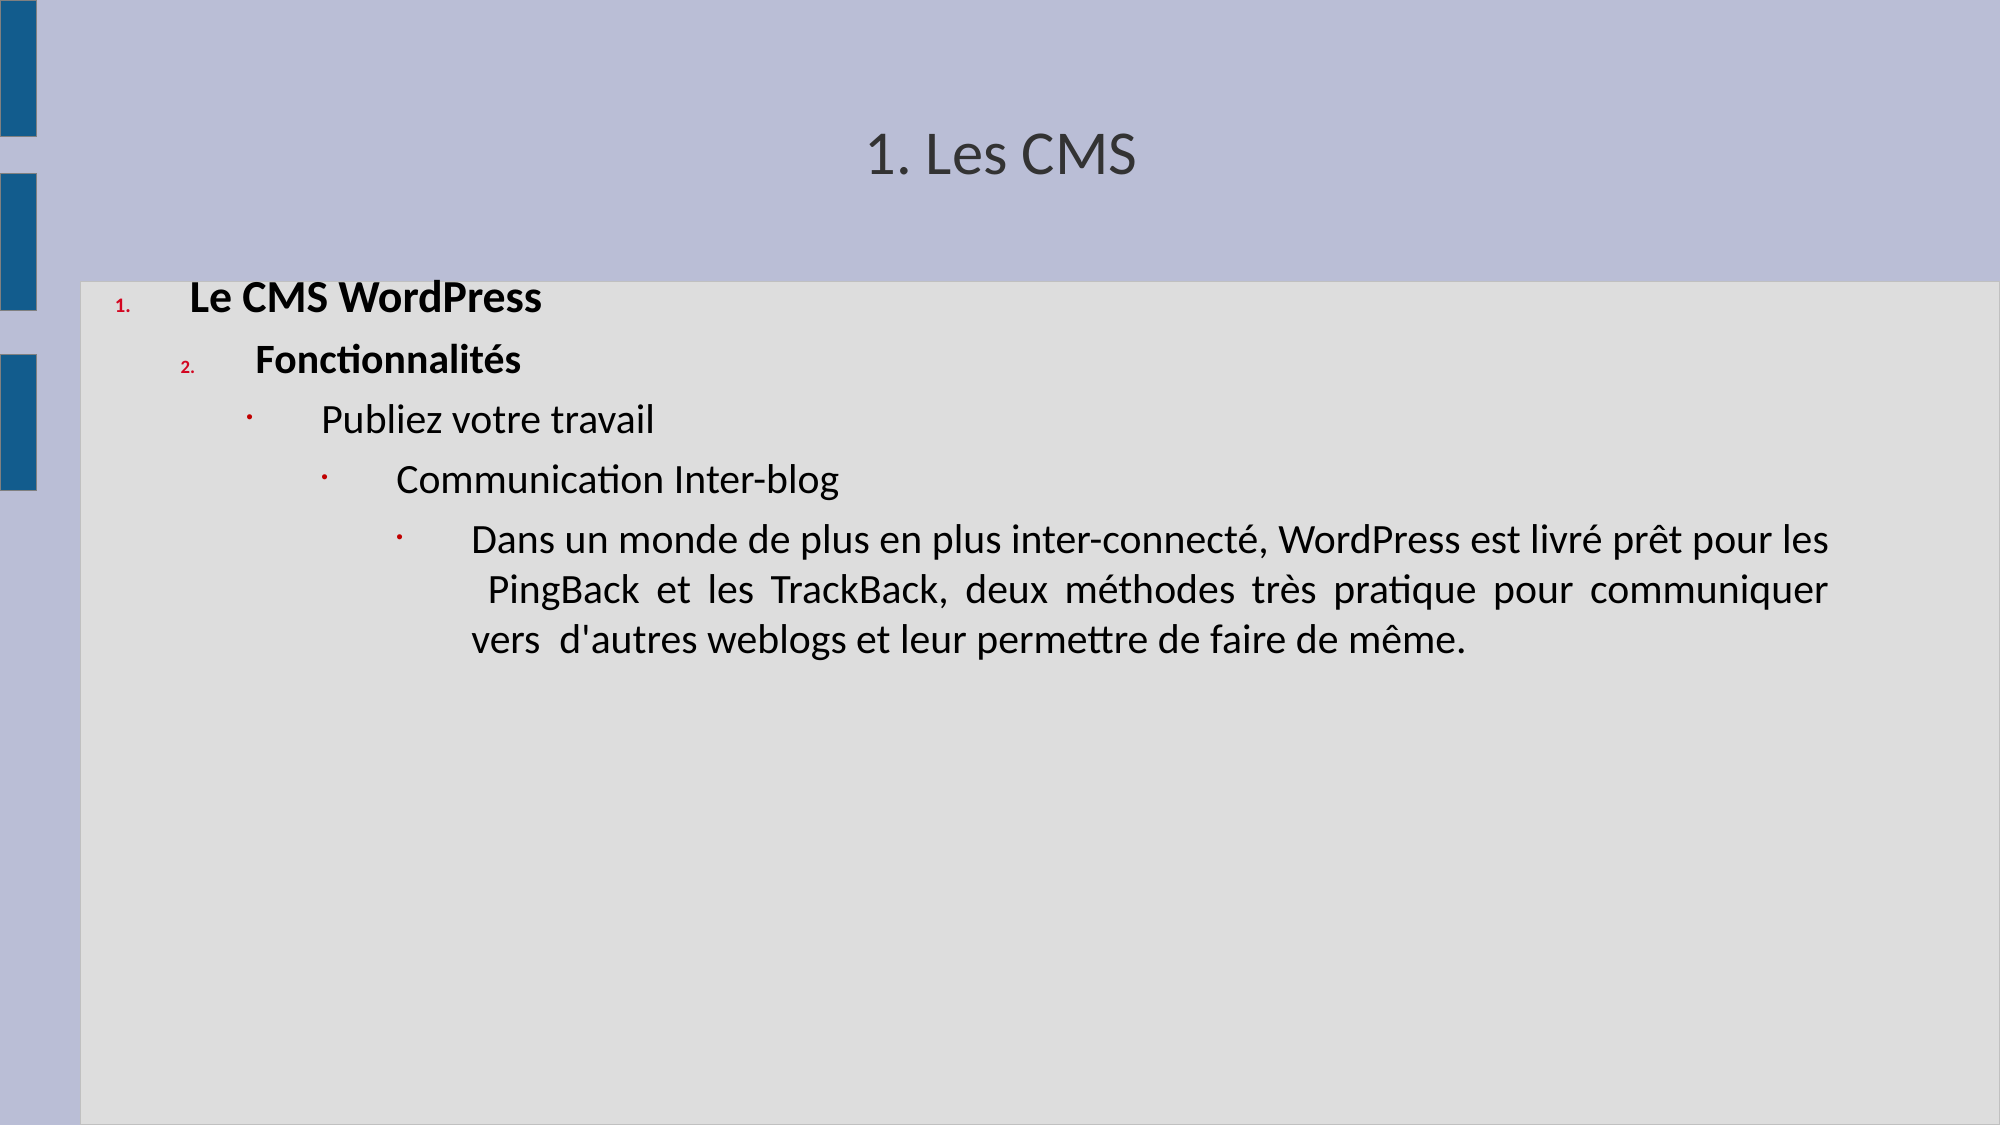

# 1. Les CMS
Le CMS WordPress
Fonctionnalités
Publiez votre travail
Communication Inter-blog
Dans un monde de plus en plus inter-connecté, WordPress est livré prêt pour les PingBack et les TrackBack, deux méthodes très pratique pour communiquer vers d'autres weblogs et leur permettre de faire de même.